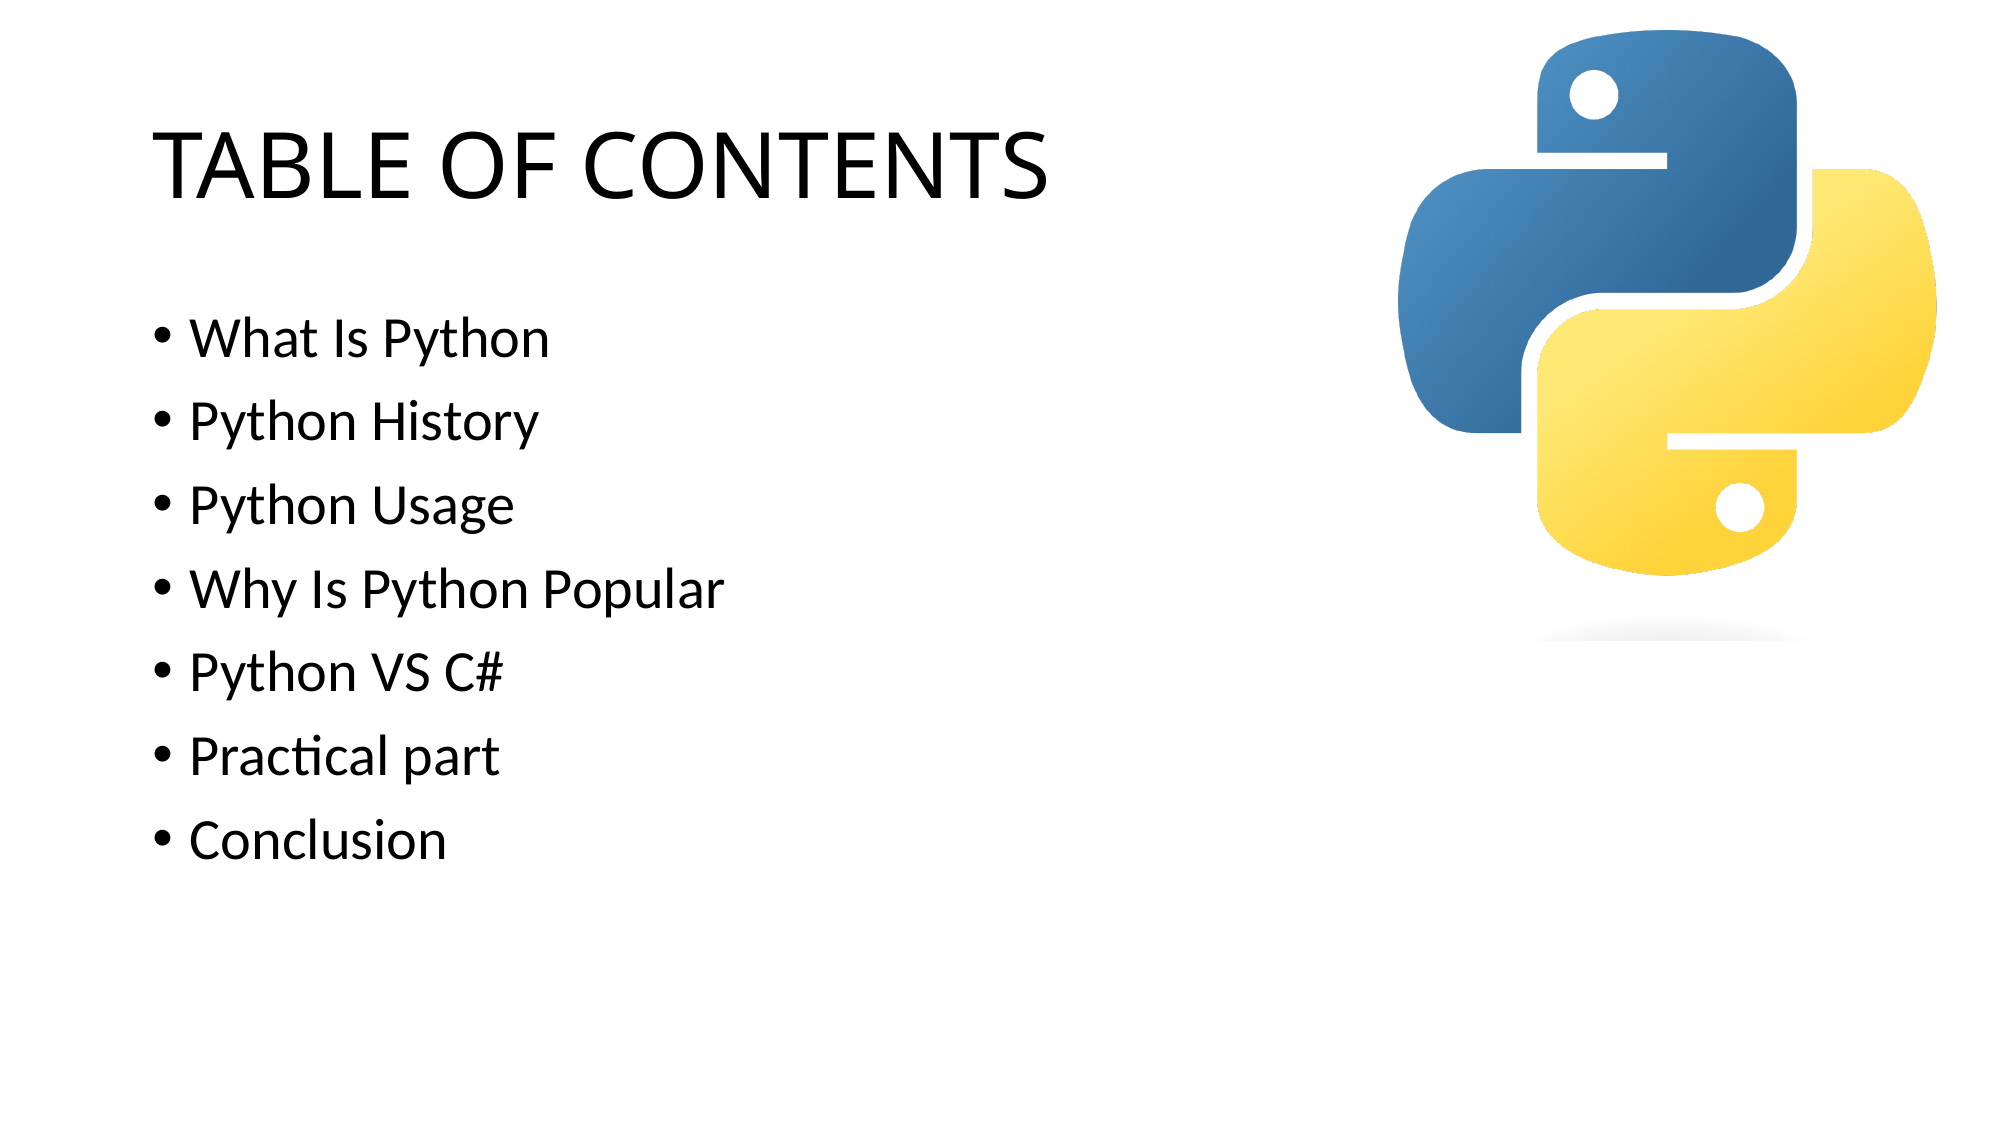

# TABLE OF CONTENTS
What Is Python
Python History
Python Usage
Why Is Python Popular
Python VS C#
Practical part
Conclusion